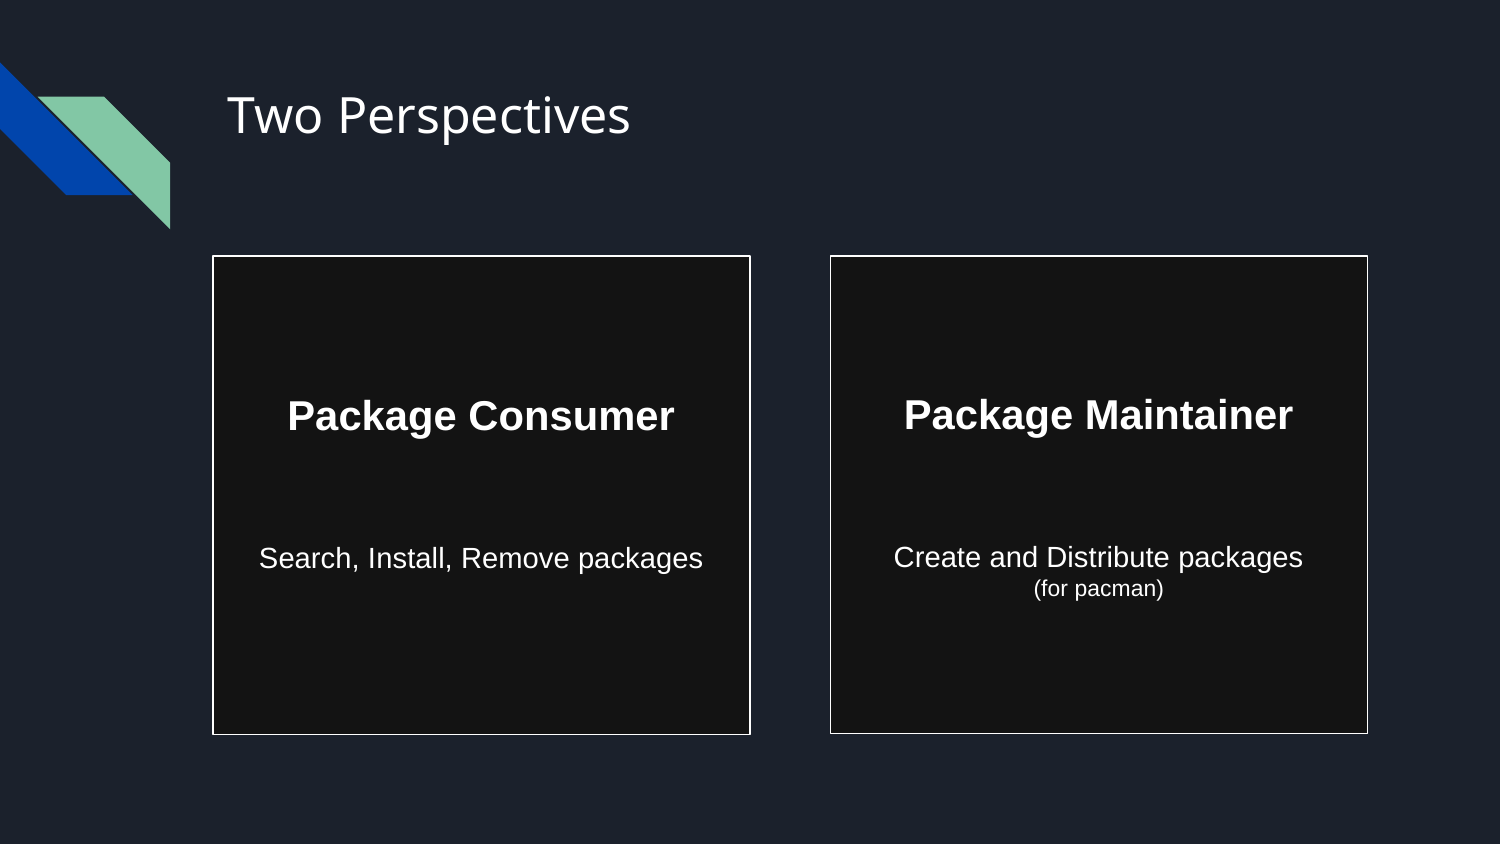

# Two Perspectives
Package Maintainer
Create and Distribute packages
(for pacman)
Package Consumer
Search, Install, Remove packages
Harold